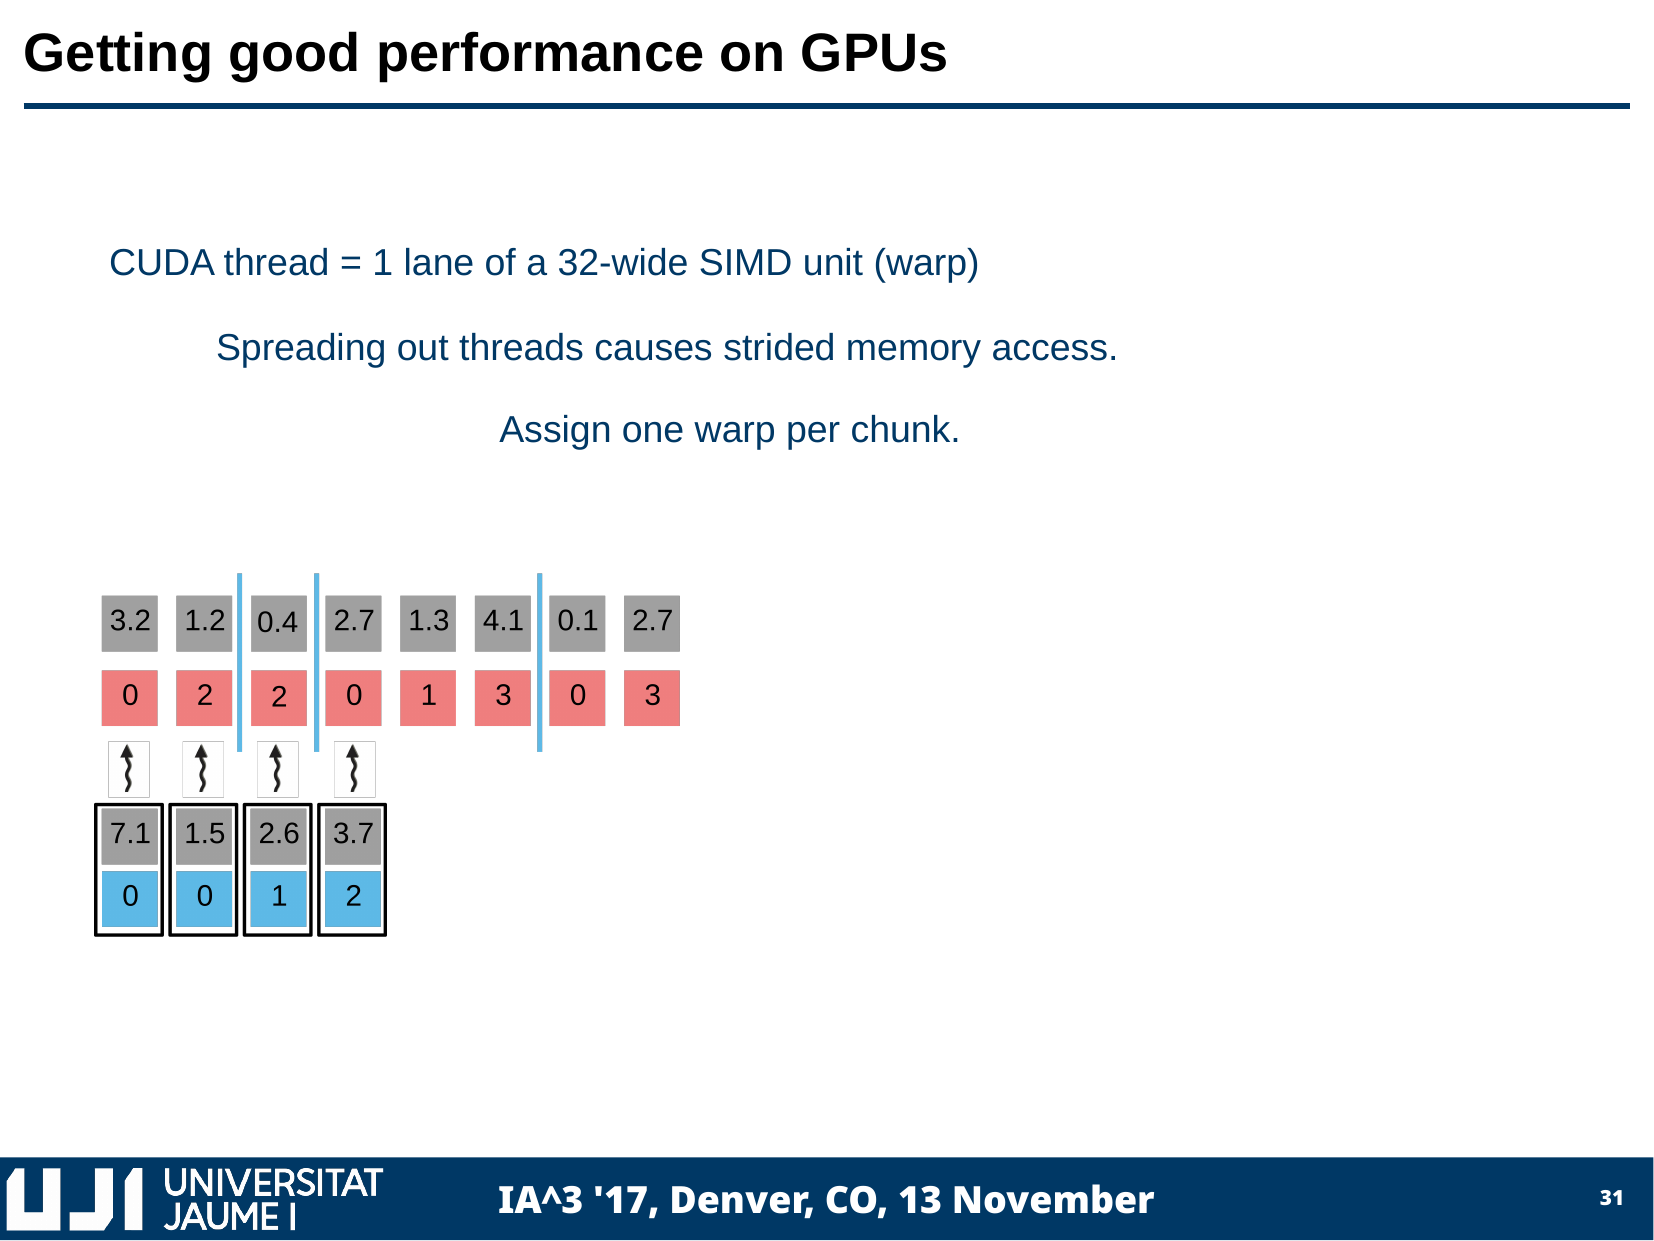

# Getting good performance on GPUs
CUDA thread = 1 lane of a 32-wide SIMD unit (warp)
Spreading out threads causes strided memory access.
Assign one warp per chunk.
Atomic collision!
y
IA^3 '17, Denver, CO, 13 November
31